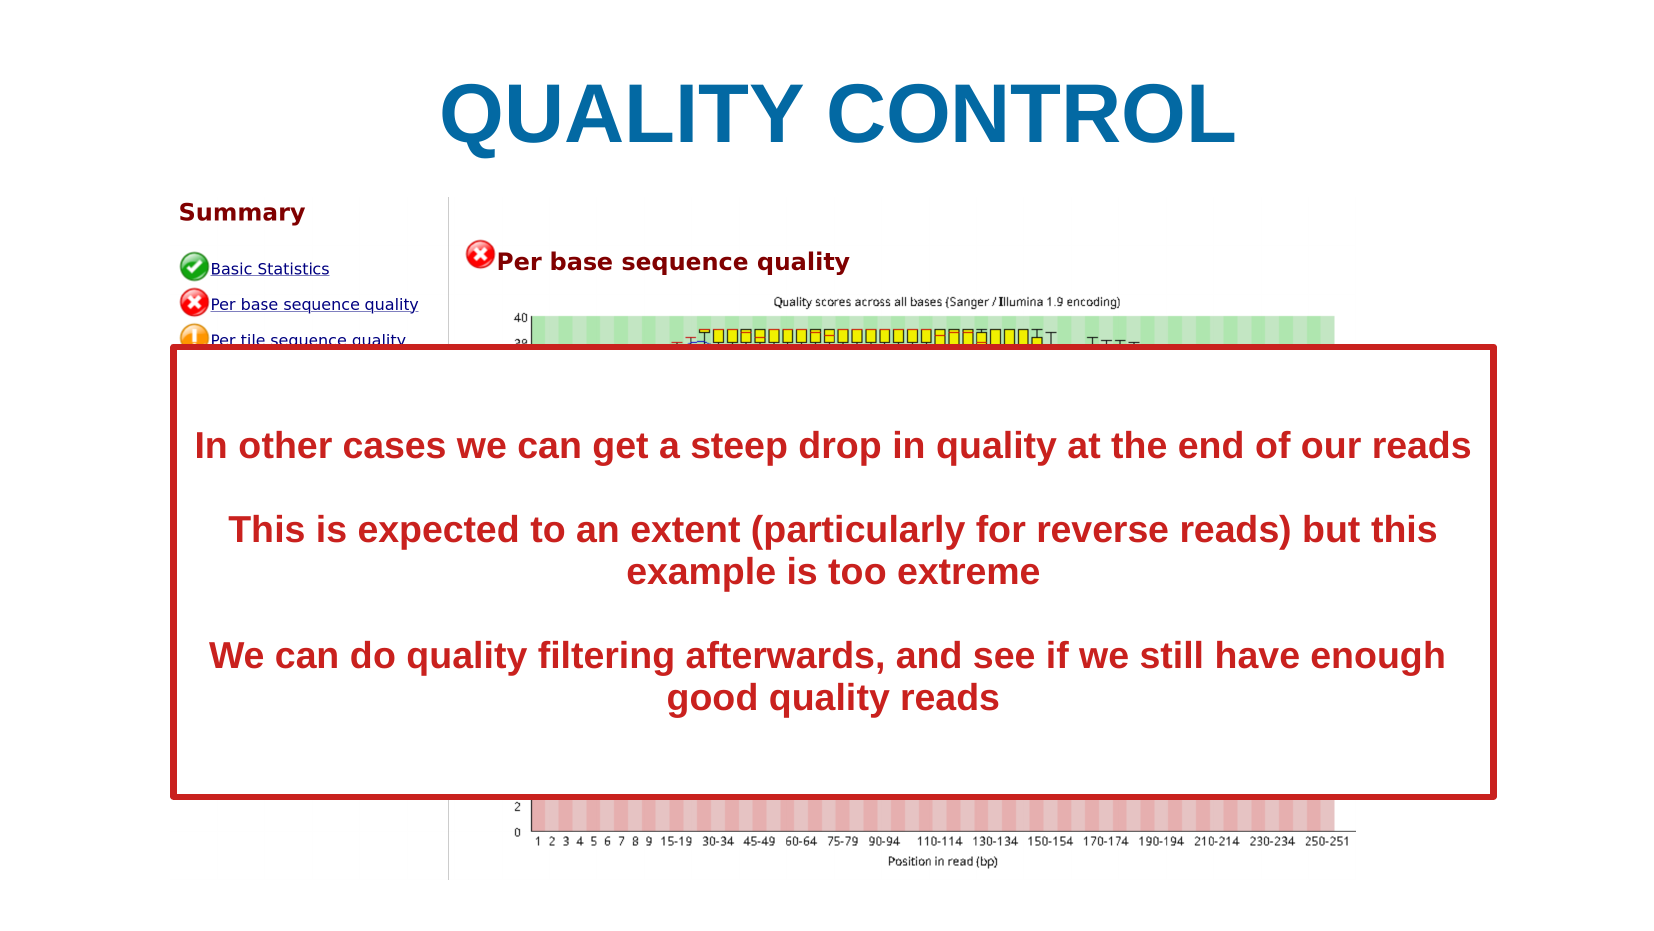

QUALITY CONTROL
In other cases we can get a steep drop in quality at the end of our reads
This is expected to an extent (particularly for reverse reads) but this
example is too extreme
We can do quality filtering afterwards, and see if we still have enough
good quality reads